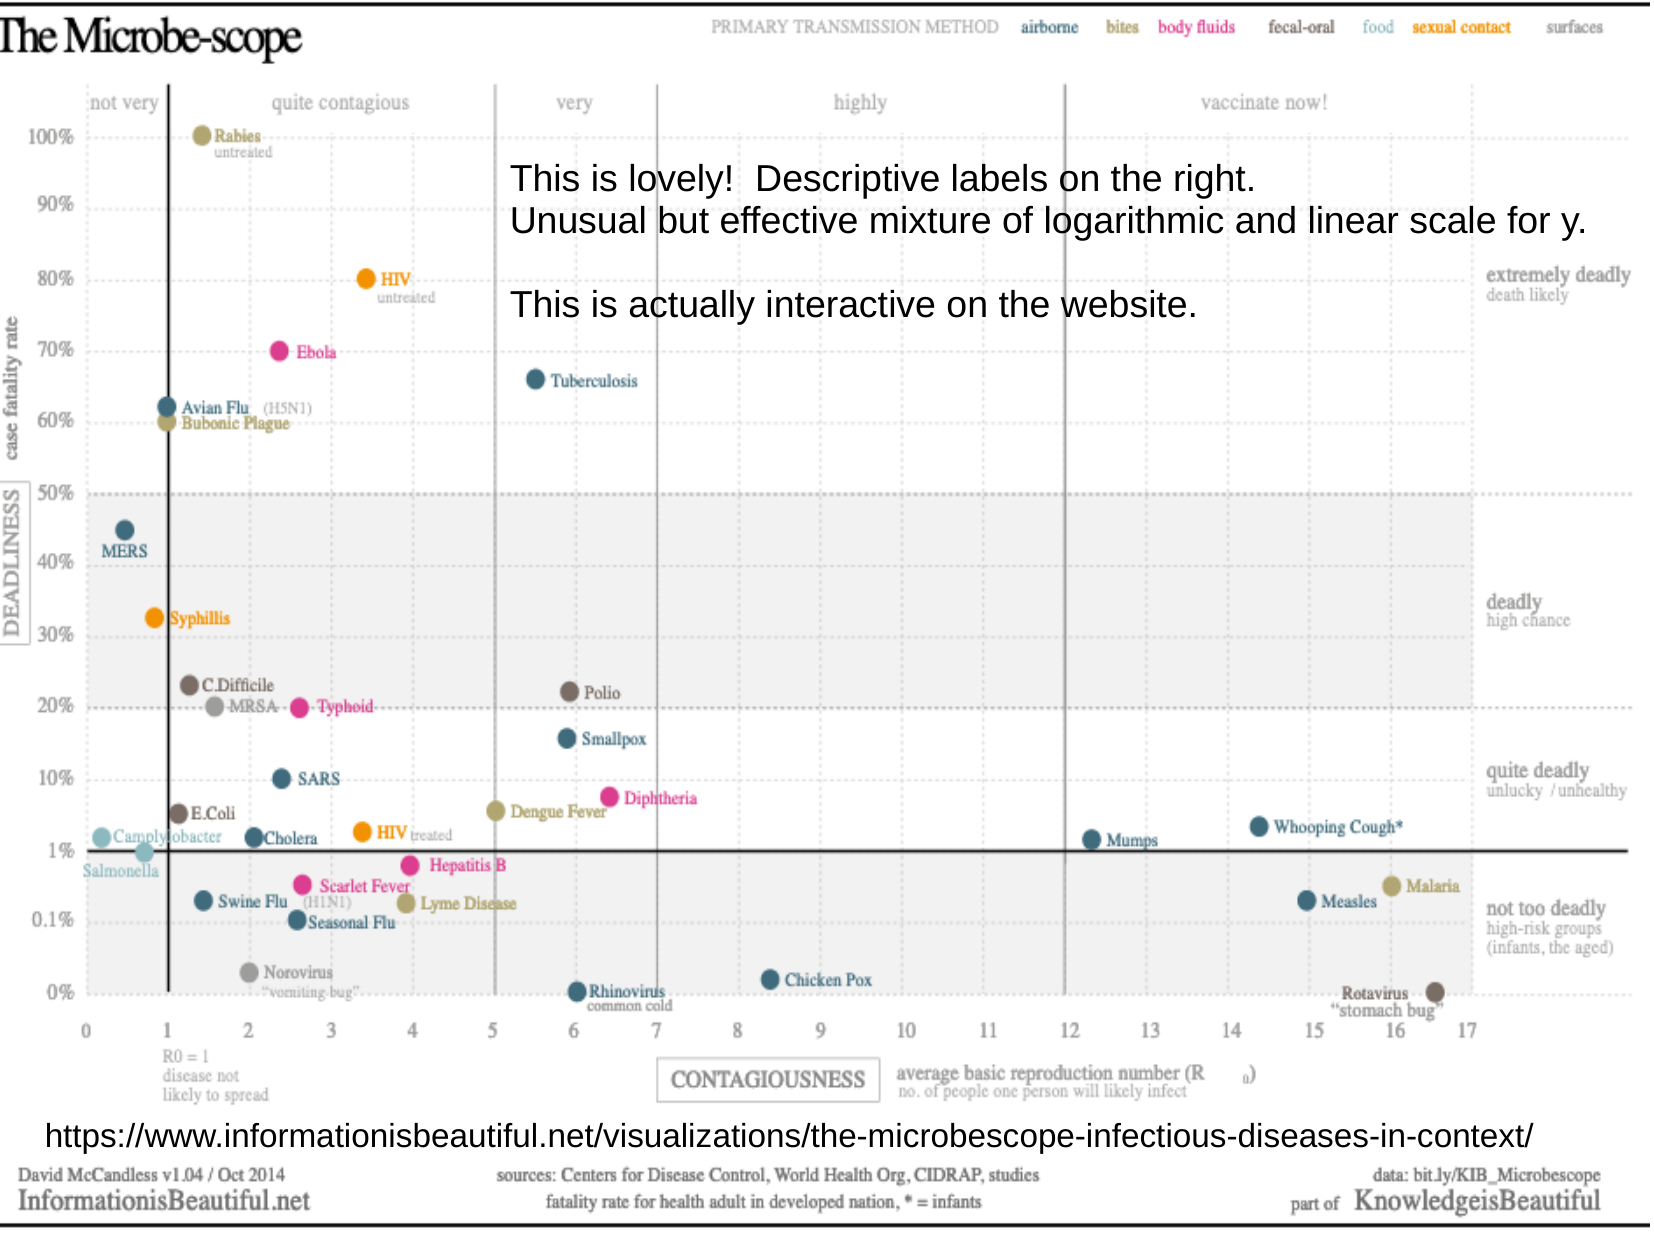

#
This is lovely! Descriptive labels on the right.
Unusual but effective mixture of logarithmic and linear scale for y.
This is actually interactive on the website.
https://www.informationisbeautiful.net/visualizations/the-microbescope-infectious-diseases-in-context/